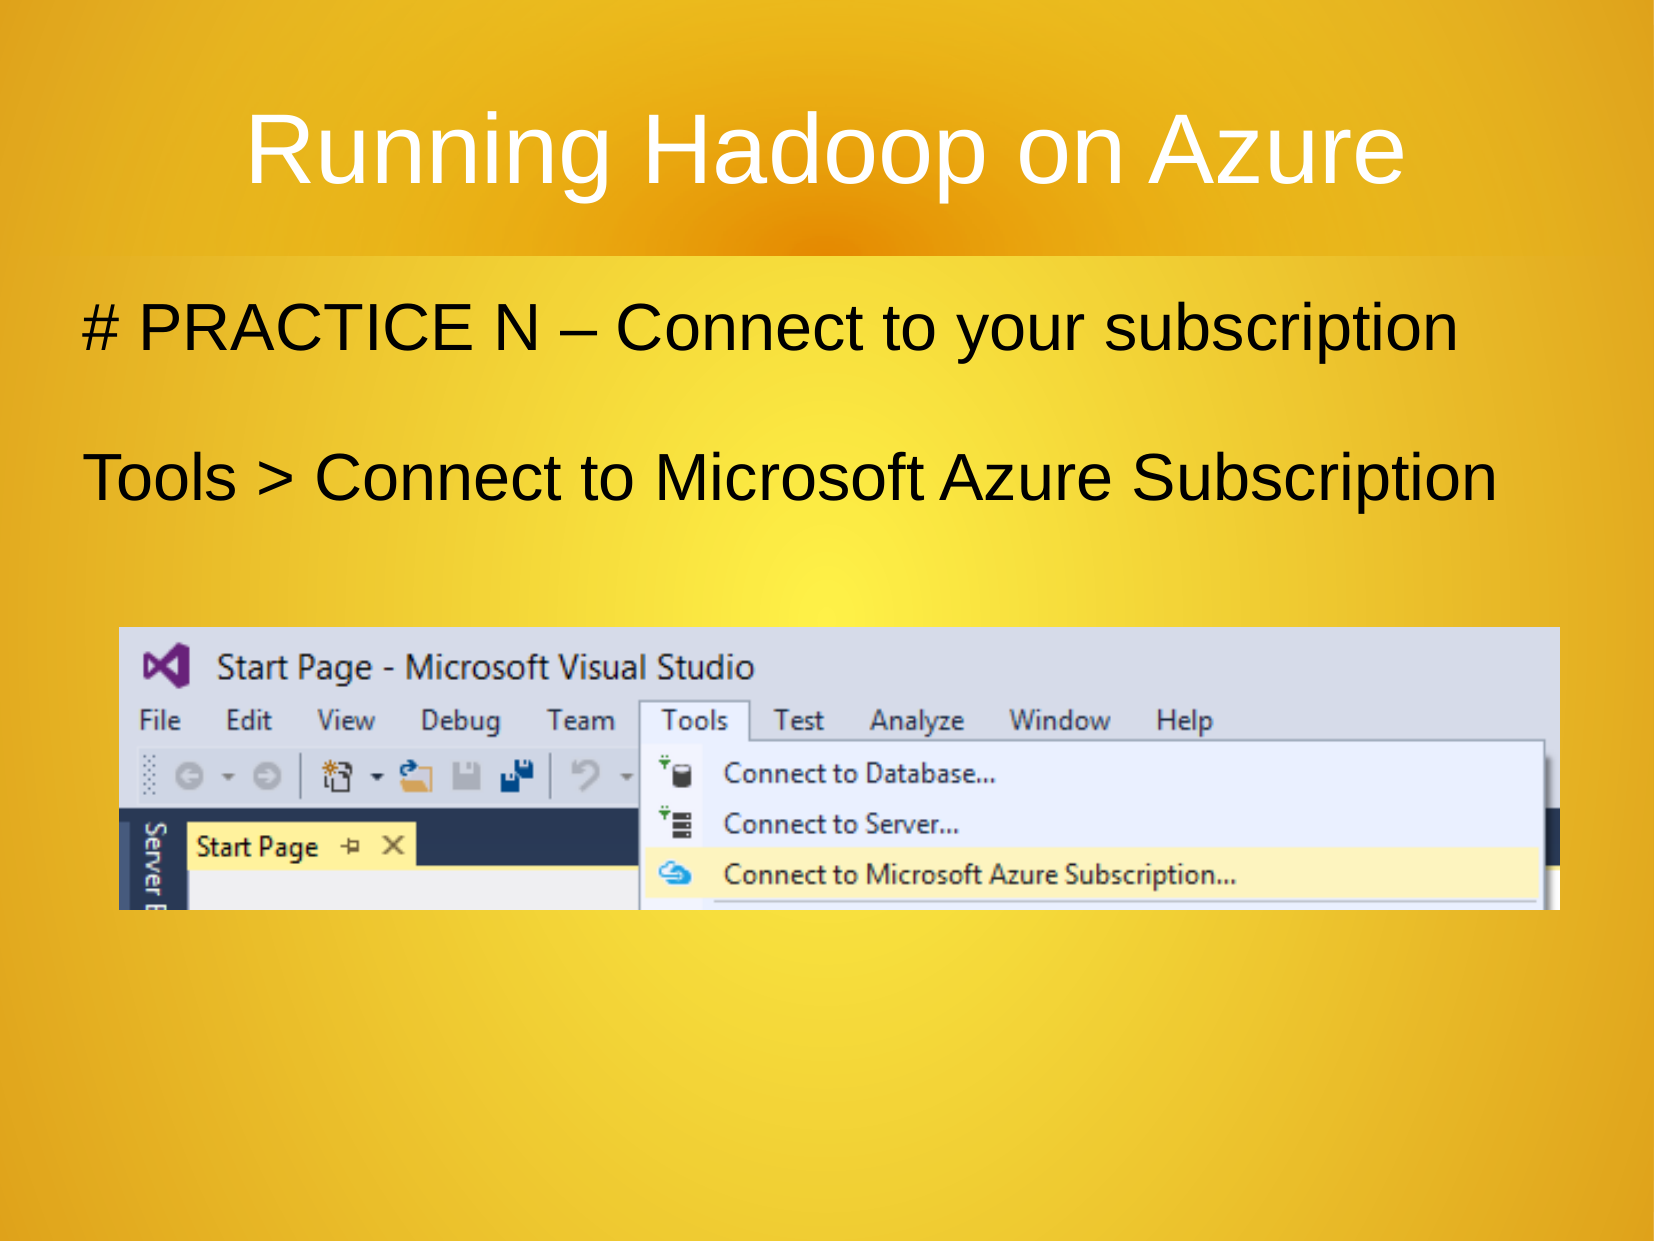

# Running Hadoop on Azure
# PRACTICE N – Connect to your subscription
Tools > Connect to Microsoft Azure Subscription